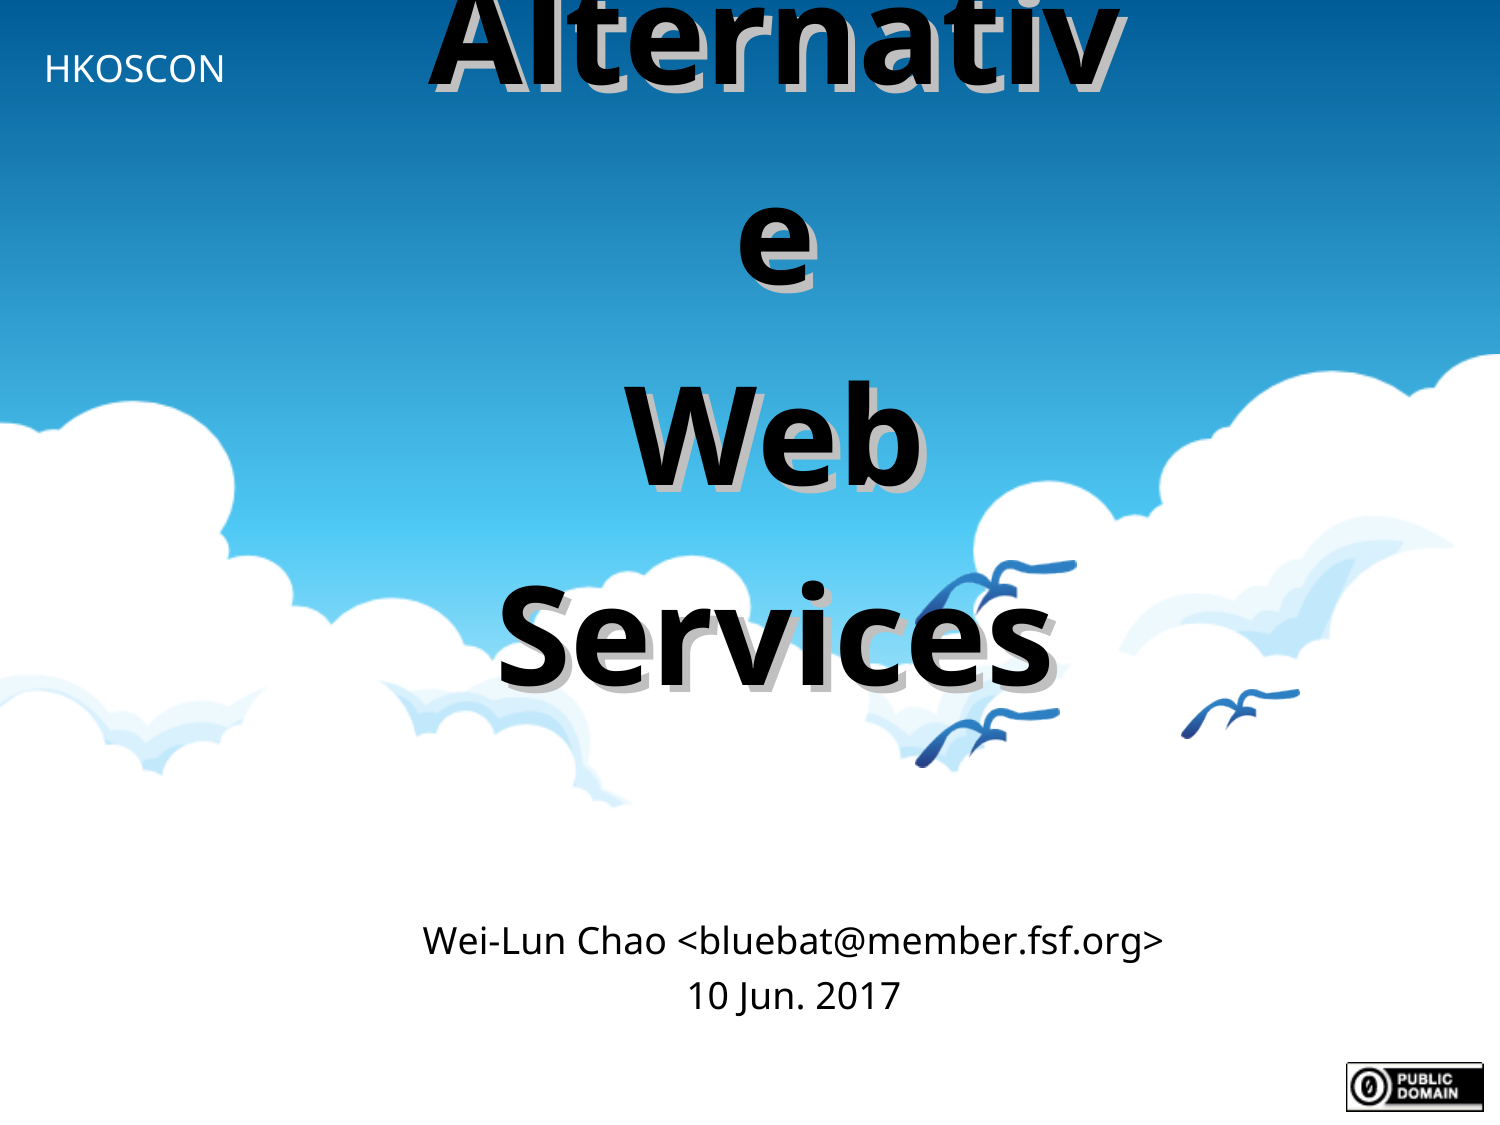

# Alternative Web Services
HKOSCON
Wei-Lun Chao <bluebat@member.fsf.org>
10 Jun. 2017